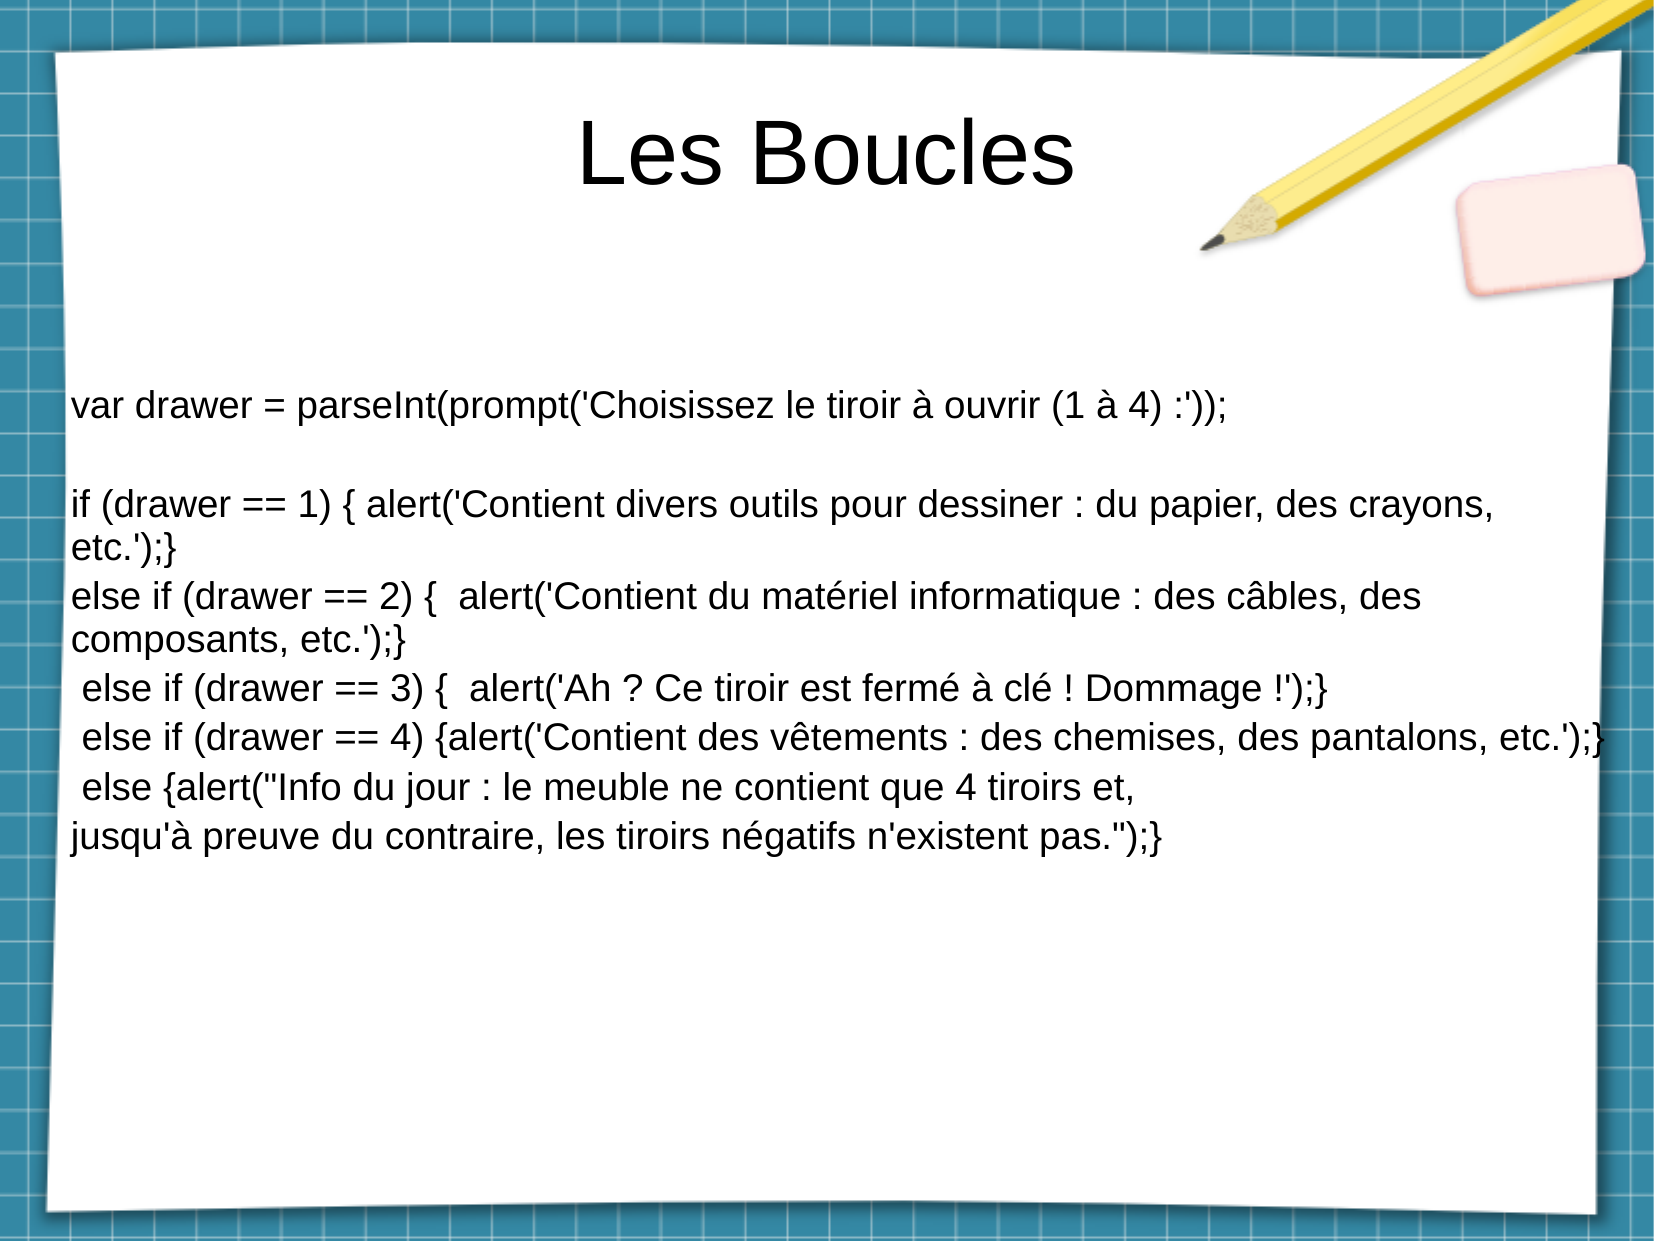

# Les Boucles
var drawer = parseInt(prompt('Choisissez le tiroir à ouvrir (1 à 4) :'));
if (drawer == 1) { alert('Contient divers outils pour dessiner : du papier, des crayons, etc.');}
else if (drawer == 2) { alert('Contient du matériel informatique : des câbles, des composants, etc.');}
 else if (drawer == 3) { alert('Ah ? Ce tiroir est fermé à clé ! Dommage !');}
 else if (drawer == 4) {alert('Contient des vêtements : des chemises, des pantalons, etc.');}
 else {alert("Info du jour : le meuble ne contient que 4 tiroirs et,
jusqu'à preuve du contraire, les tiroirs négatifs n'existent pas.");}